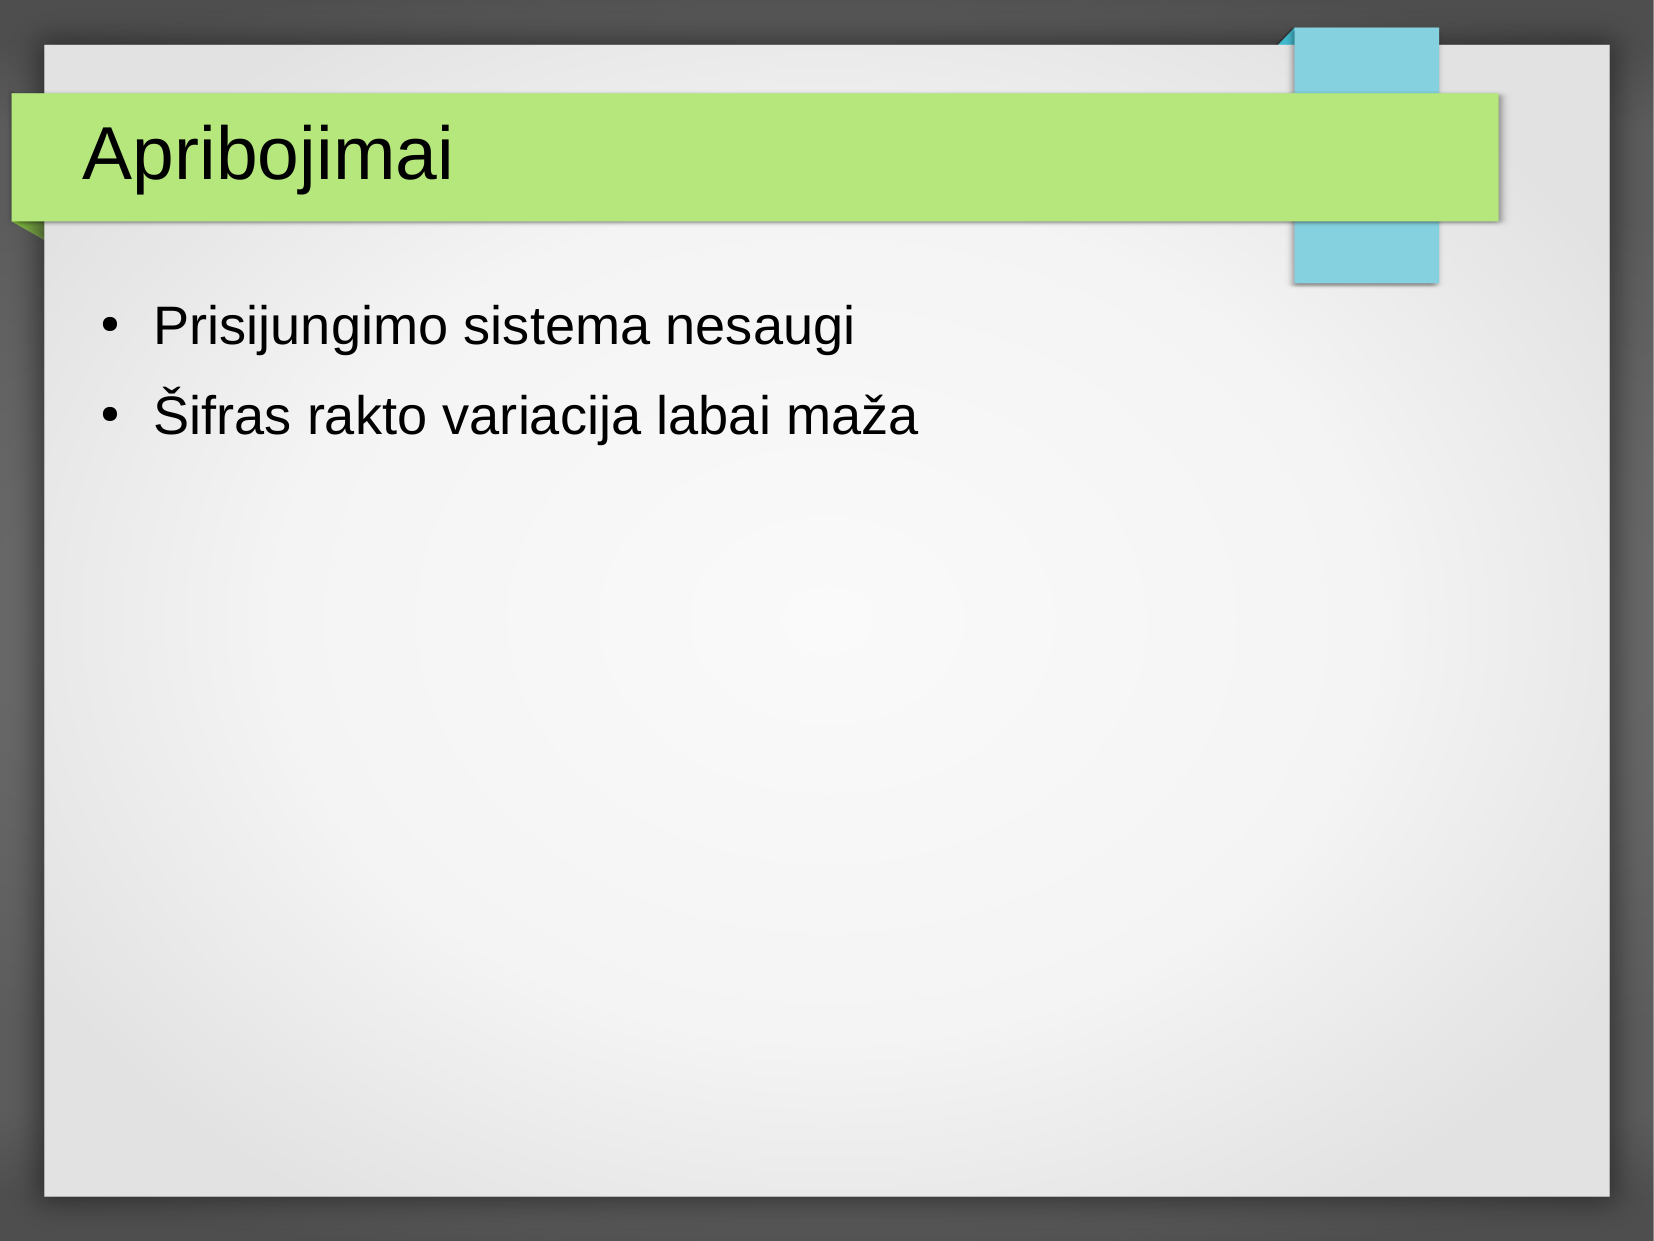

# Apribojimai
Prisijungimo sistema nesaugi
Šifras rakto variacija labai maža